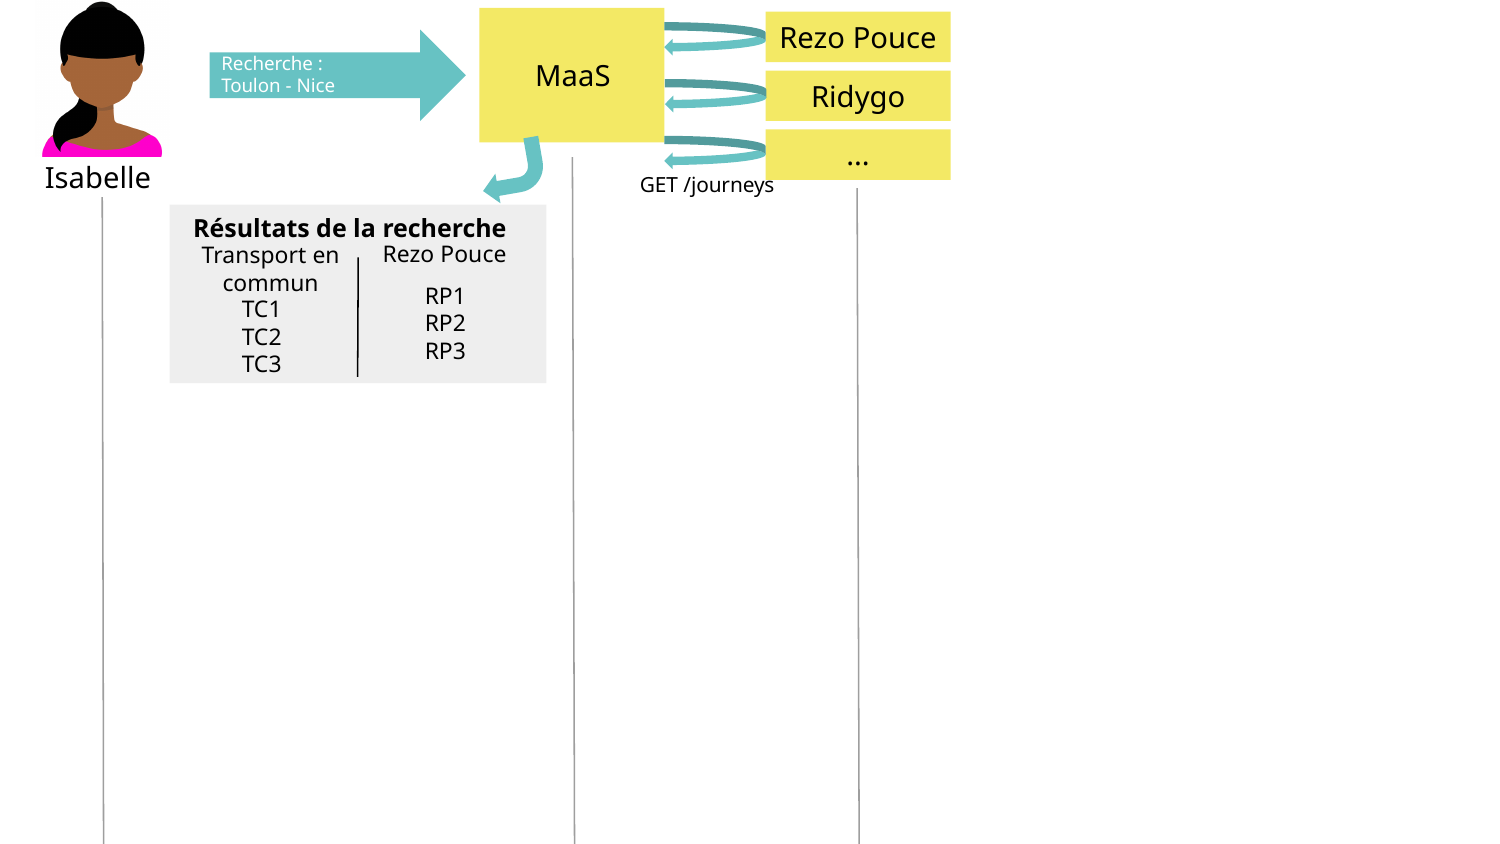

Rezo Pouce
Recherche :
Toulon - Nice
MaaS
Ridygo
...
Isabelle
GET /journeys
Résultats de la recherche
Rezo Pouce
Transport en commun
RP1
RP2
RP3
TC1
TC2
TC3